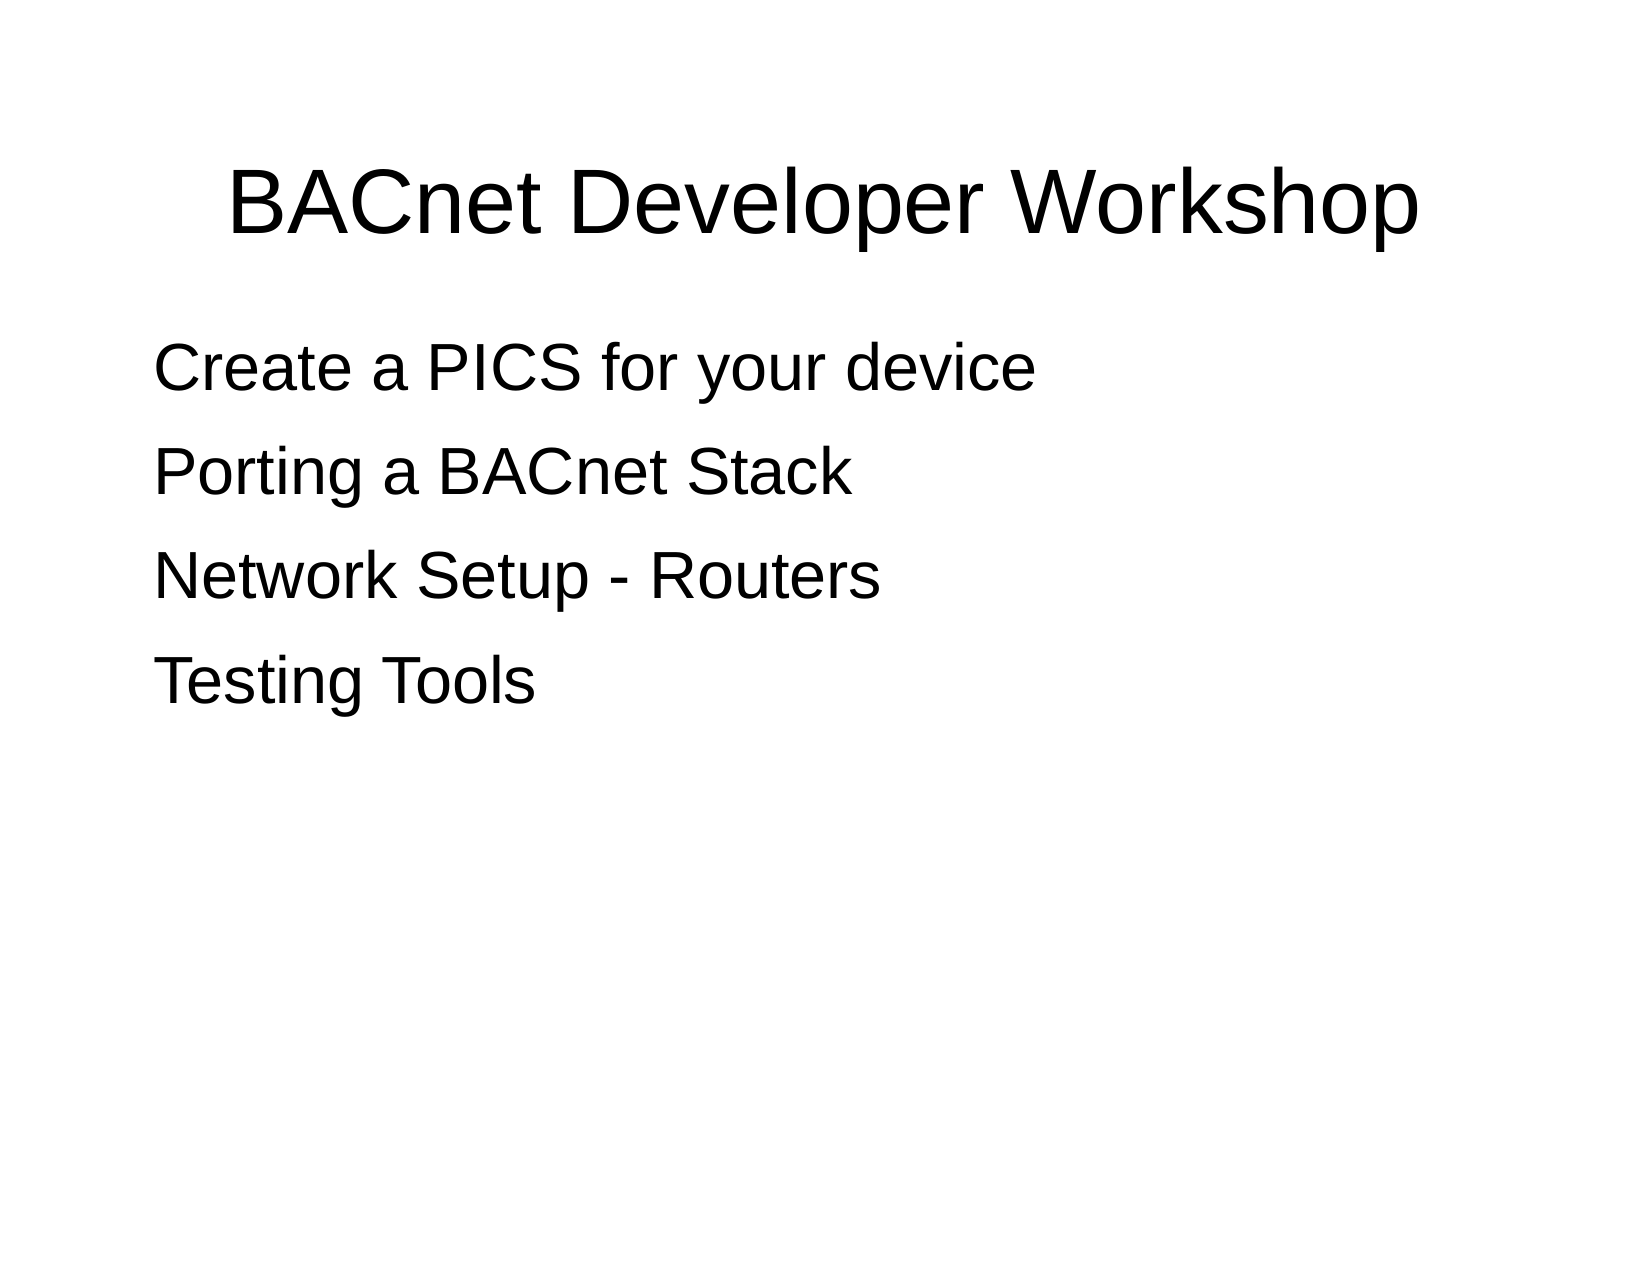

# BACnet Developer Workshop
Create a PICS for your device
Porting a BACnet Stack
Network Setup - Routers
Testing Tools